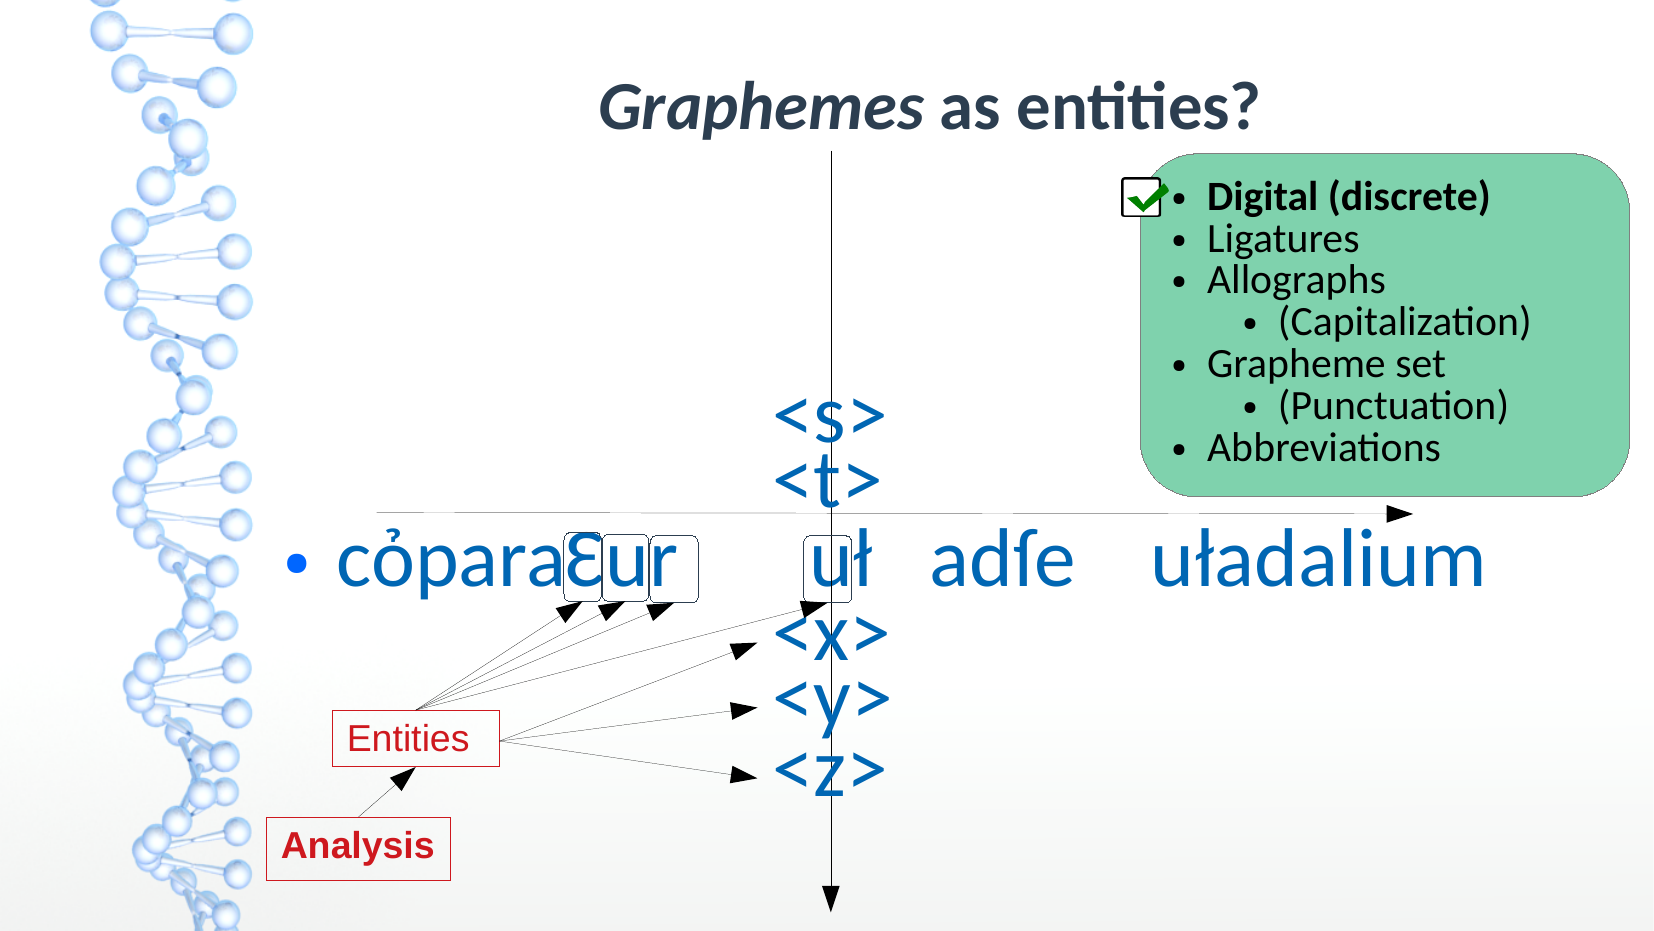

# Graphemes as entities?
Digital (discrete)
Ligatures
Allographs
(Capitalization)
Grapheme set
(Punctuation)
Abbreviations
<s>
<t>
cỏparaƐur uł adſe uładalium
<x>
<y>
Entities
<z>
Analysis